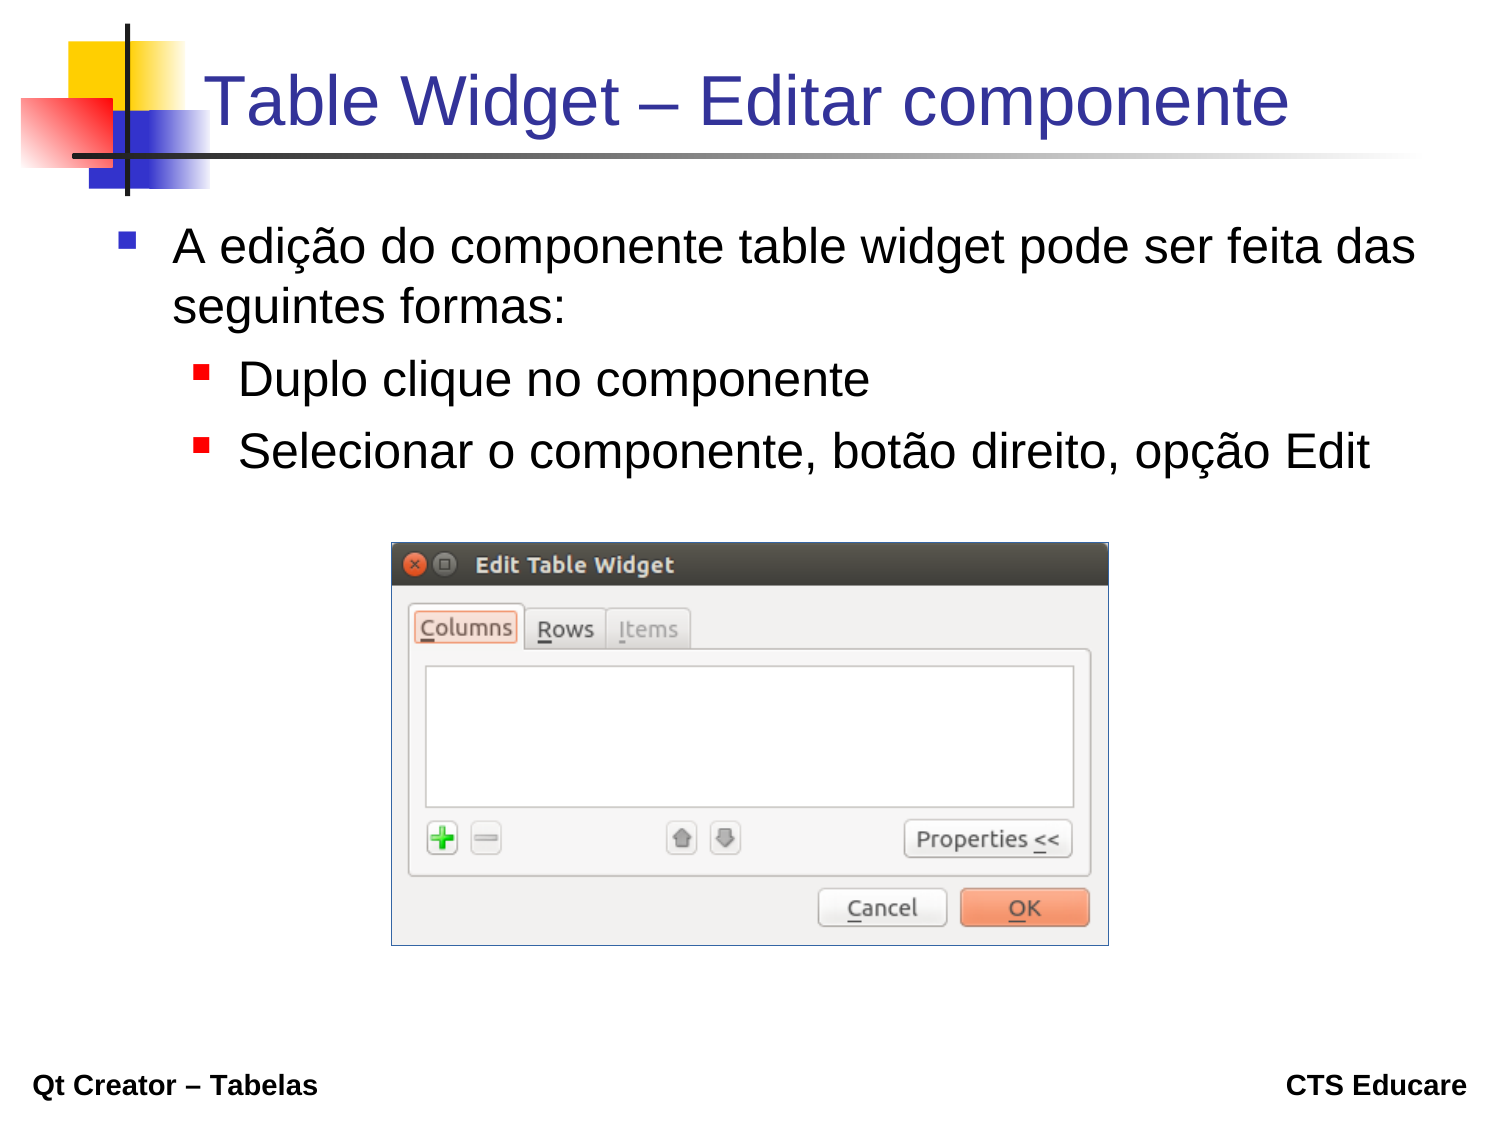

# Table Widget – Editar componente
A edição do componente table widget pode ser feita das seguintes formas:
Duplo clique no componente
Selecionar o componente, botão direito, opção Edit